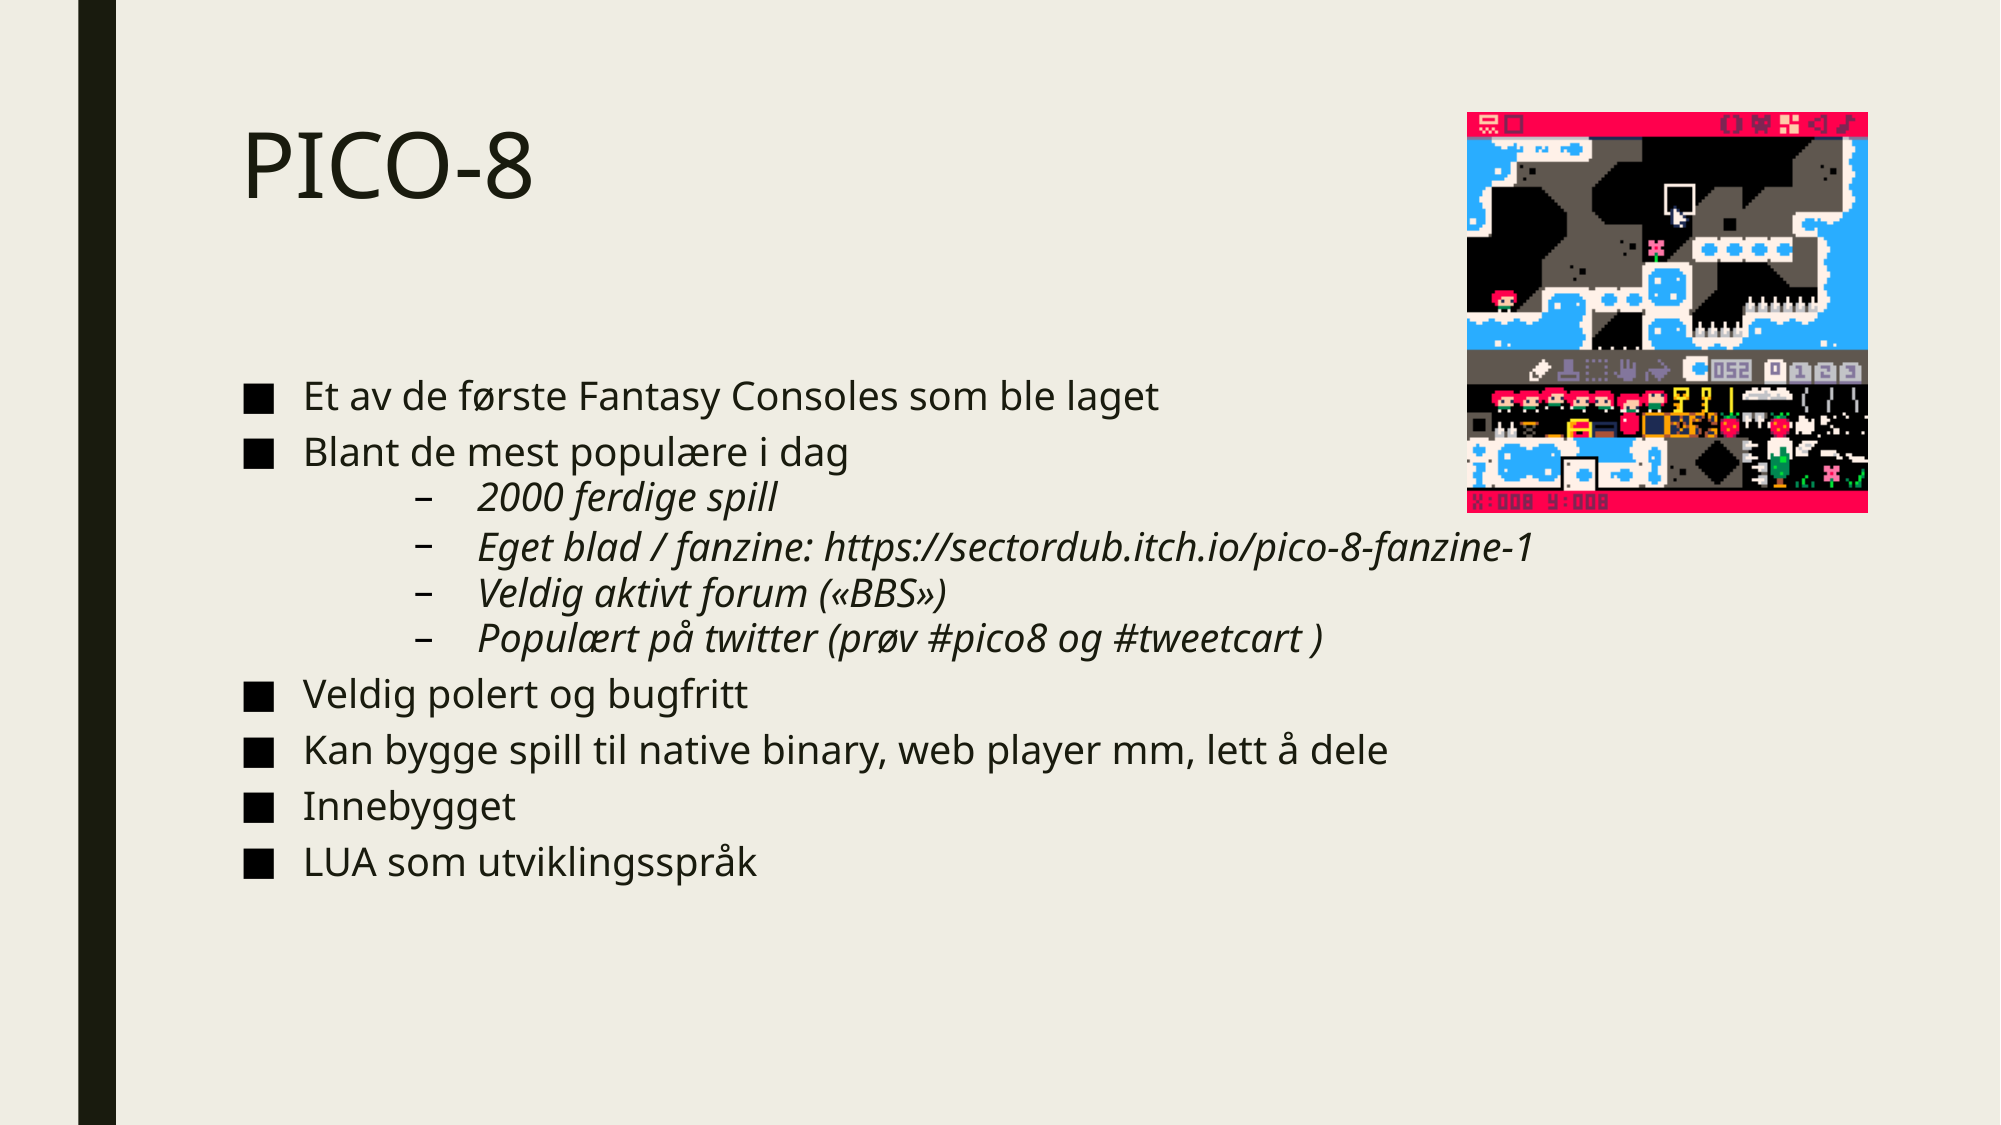

# PICO-8
Et av de første Fantasy Consoles som ble laget
Blant de mest populære i dag
2000 ferdige spill
Eget blad / fanzine: https://sectordub.itch.io/pico-8-fanzine-1
Veldig aktivt forum («BBS»)
Populært på twitter (prøv #pico8 og #tweetcart )
Veldig polert og bugfritt
Kan bygge spill til native binary, web player mm, lett å dele
Innebygget
LUA som utviklingsspråk